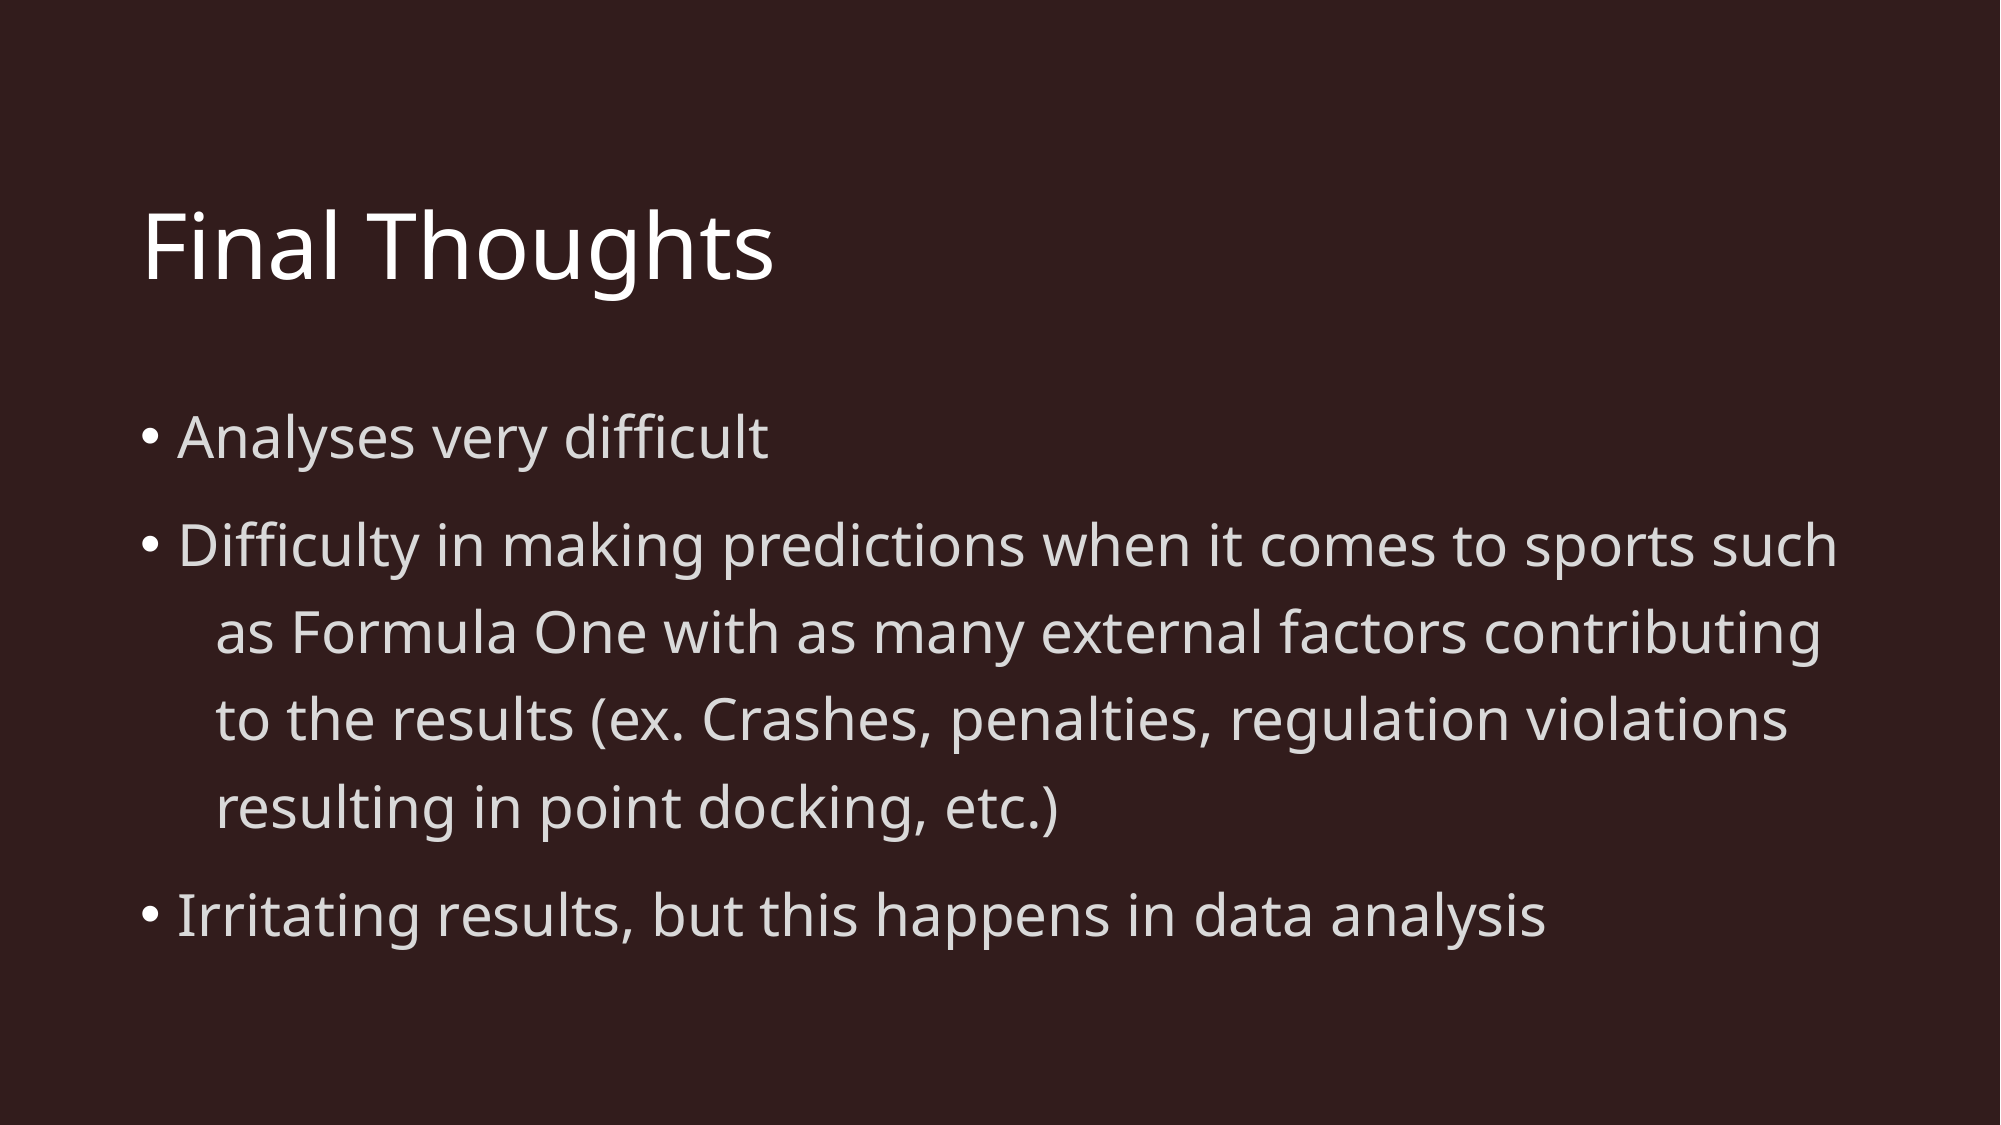

# Final Thoughts
Analyses very difficult
Difficulty in making predictions when it comes to sports such as Formula One with as many external factors contributing to the results (ex. Crashes, penalties, regulation violations resulting in point docking, etc.)
Irritating results, but this happens in data analysis